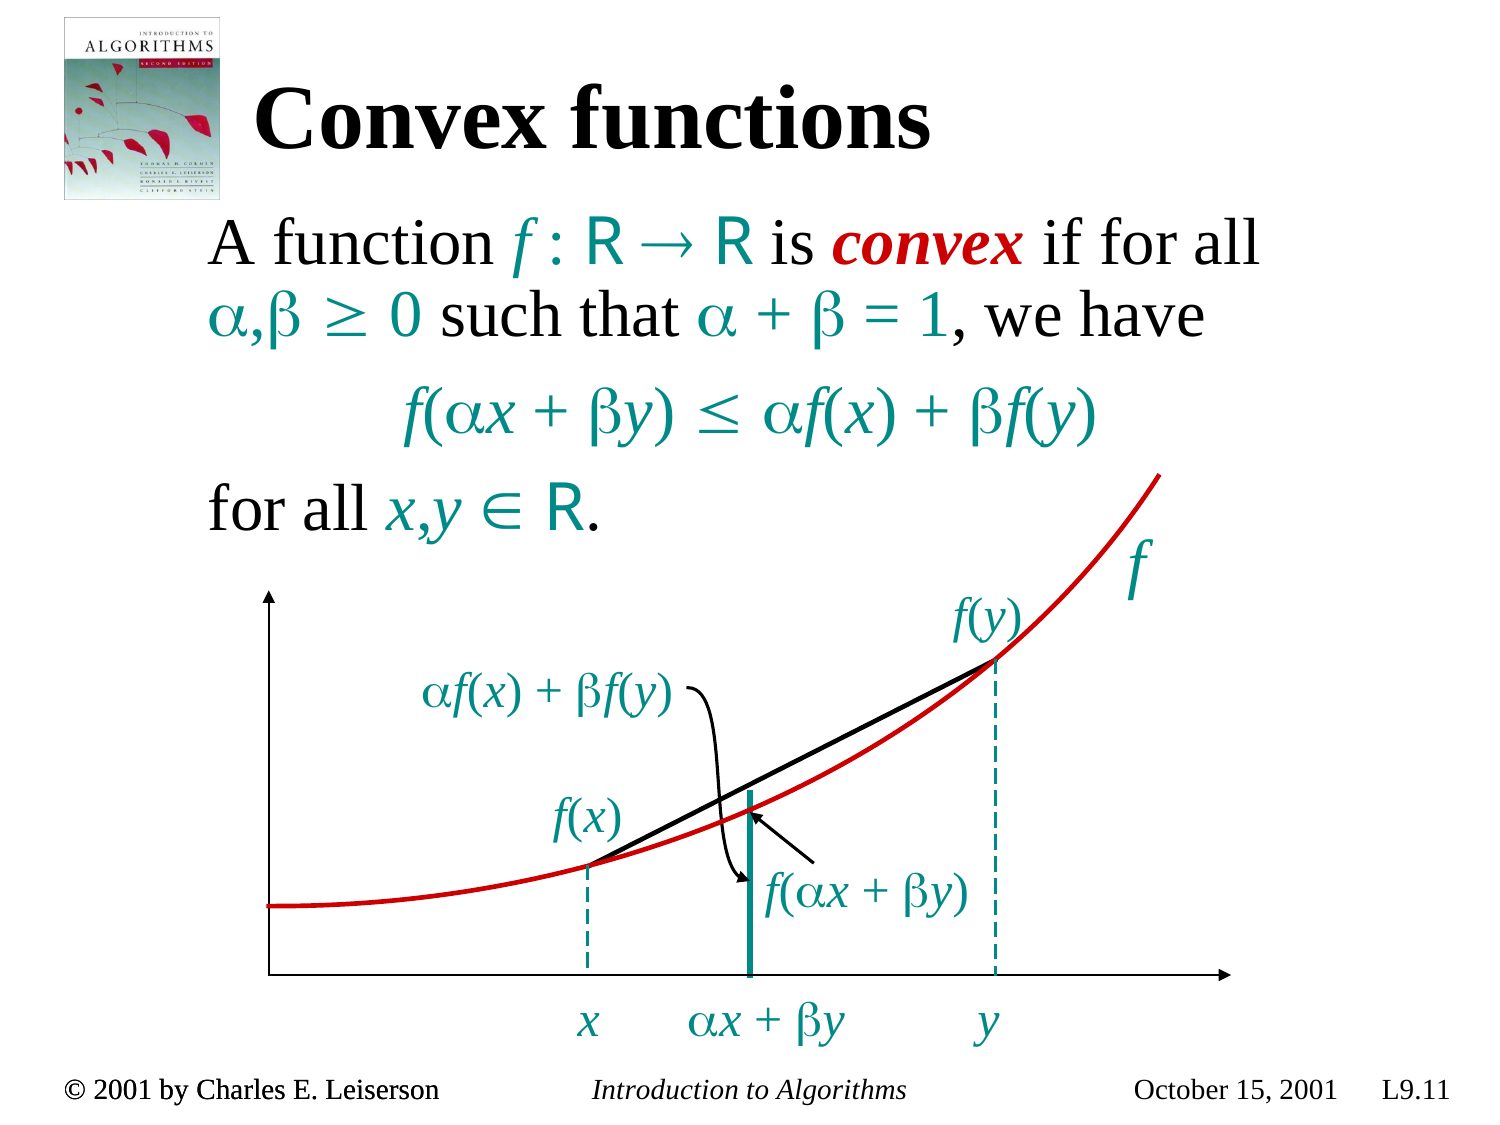

Convex functions
f
f(y)
f(x)
x
y
A function f : R  R is convex if for all ,  0 such that  +  = 1, we have
f(x + y)  f(x) + f(y)
for all x,y  R.
f(x) + f(y)
f(x + y)
x + y
Introduction to Algorithms
October 15, 2001 L9.